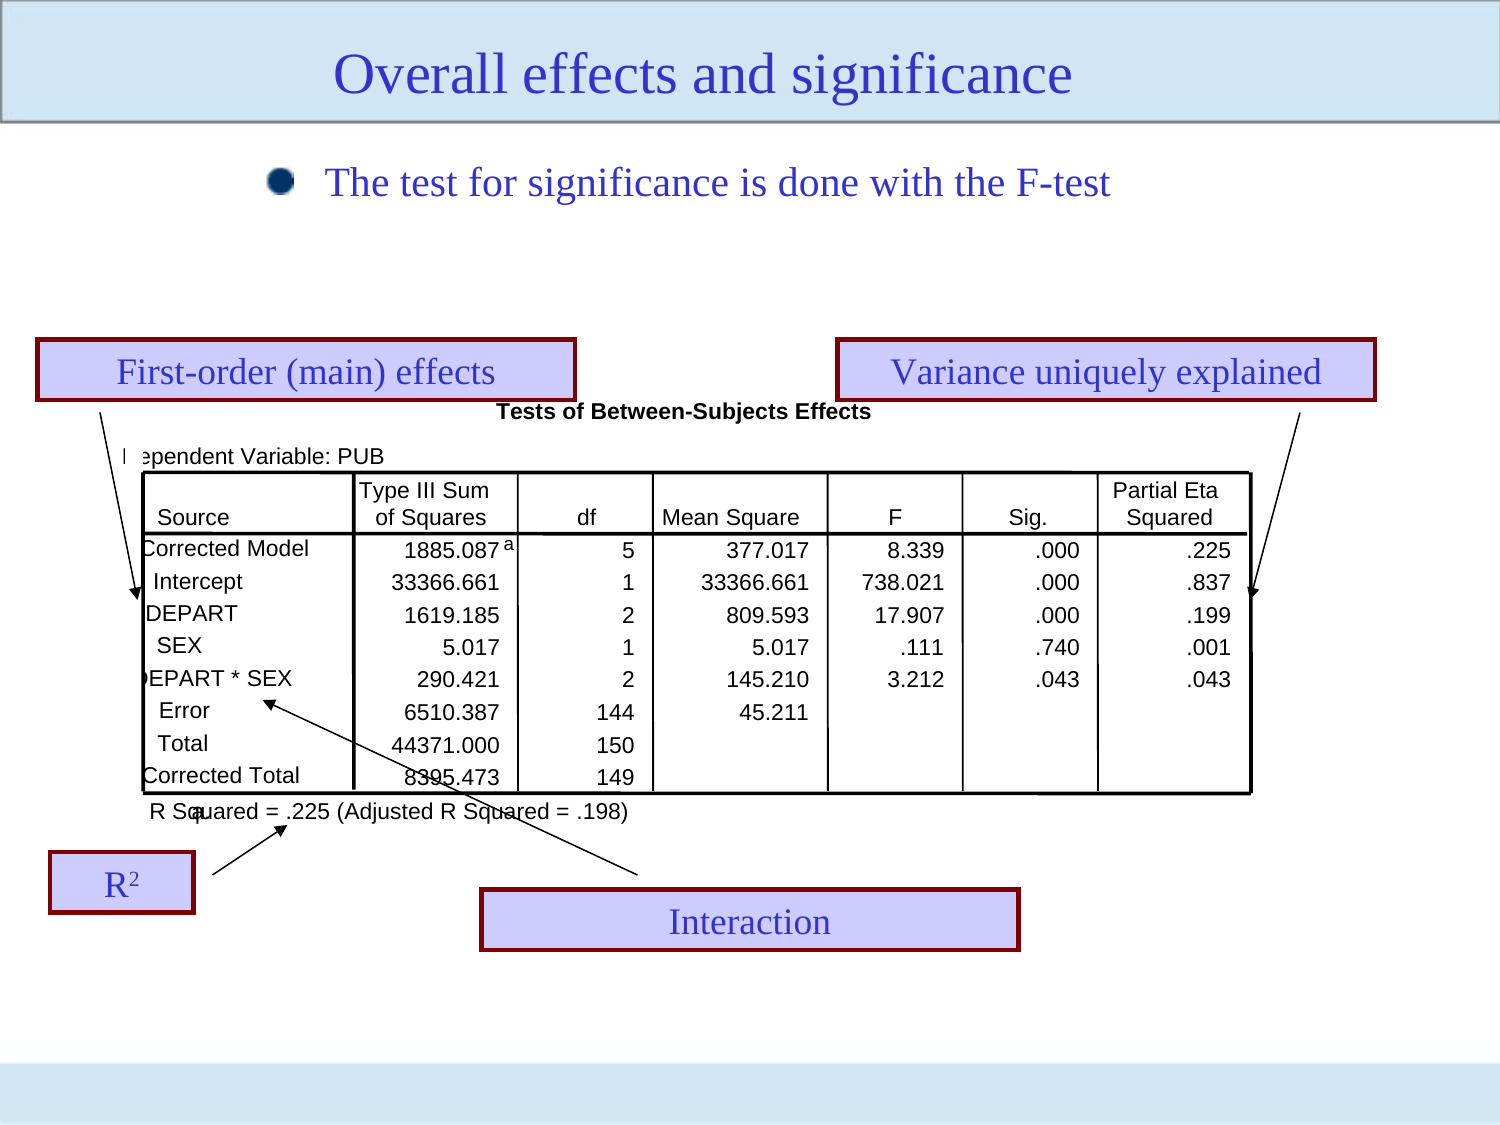

# Overall effects and significance
The test for significance is done with the F-test
First-order (main) effects
Variance uniquely explained
Tests of Between-Subjects Effects
Dependent Variable: PUB
Type III Sum
Partial Eta
Source
of Squares
df
Mean Square
F
Sig.
Squared
a
Corrected Model
1885.087
5
377.017
8.339
.000
.225
Intercept
33366.661
1
33366.661
738.021
.000
.837
DEPART
1619.185
2
809.593
17.907
.000
.199
SEX
5.017
1
5.017
.111
.740
.001
DEPART * SEX
290.421
2
145.210
3.212
.043
.043
Error
6510.387
144
45.211
Total
44371.000
150
Corrected Total
8395.473
149
R Squared = .225 (Adjusted R Squared = .198)
a.
R2
Interaction